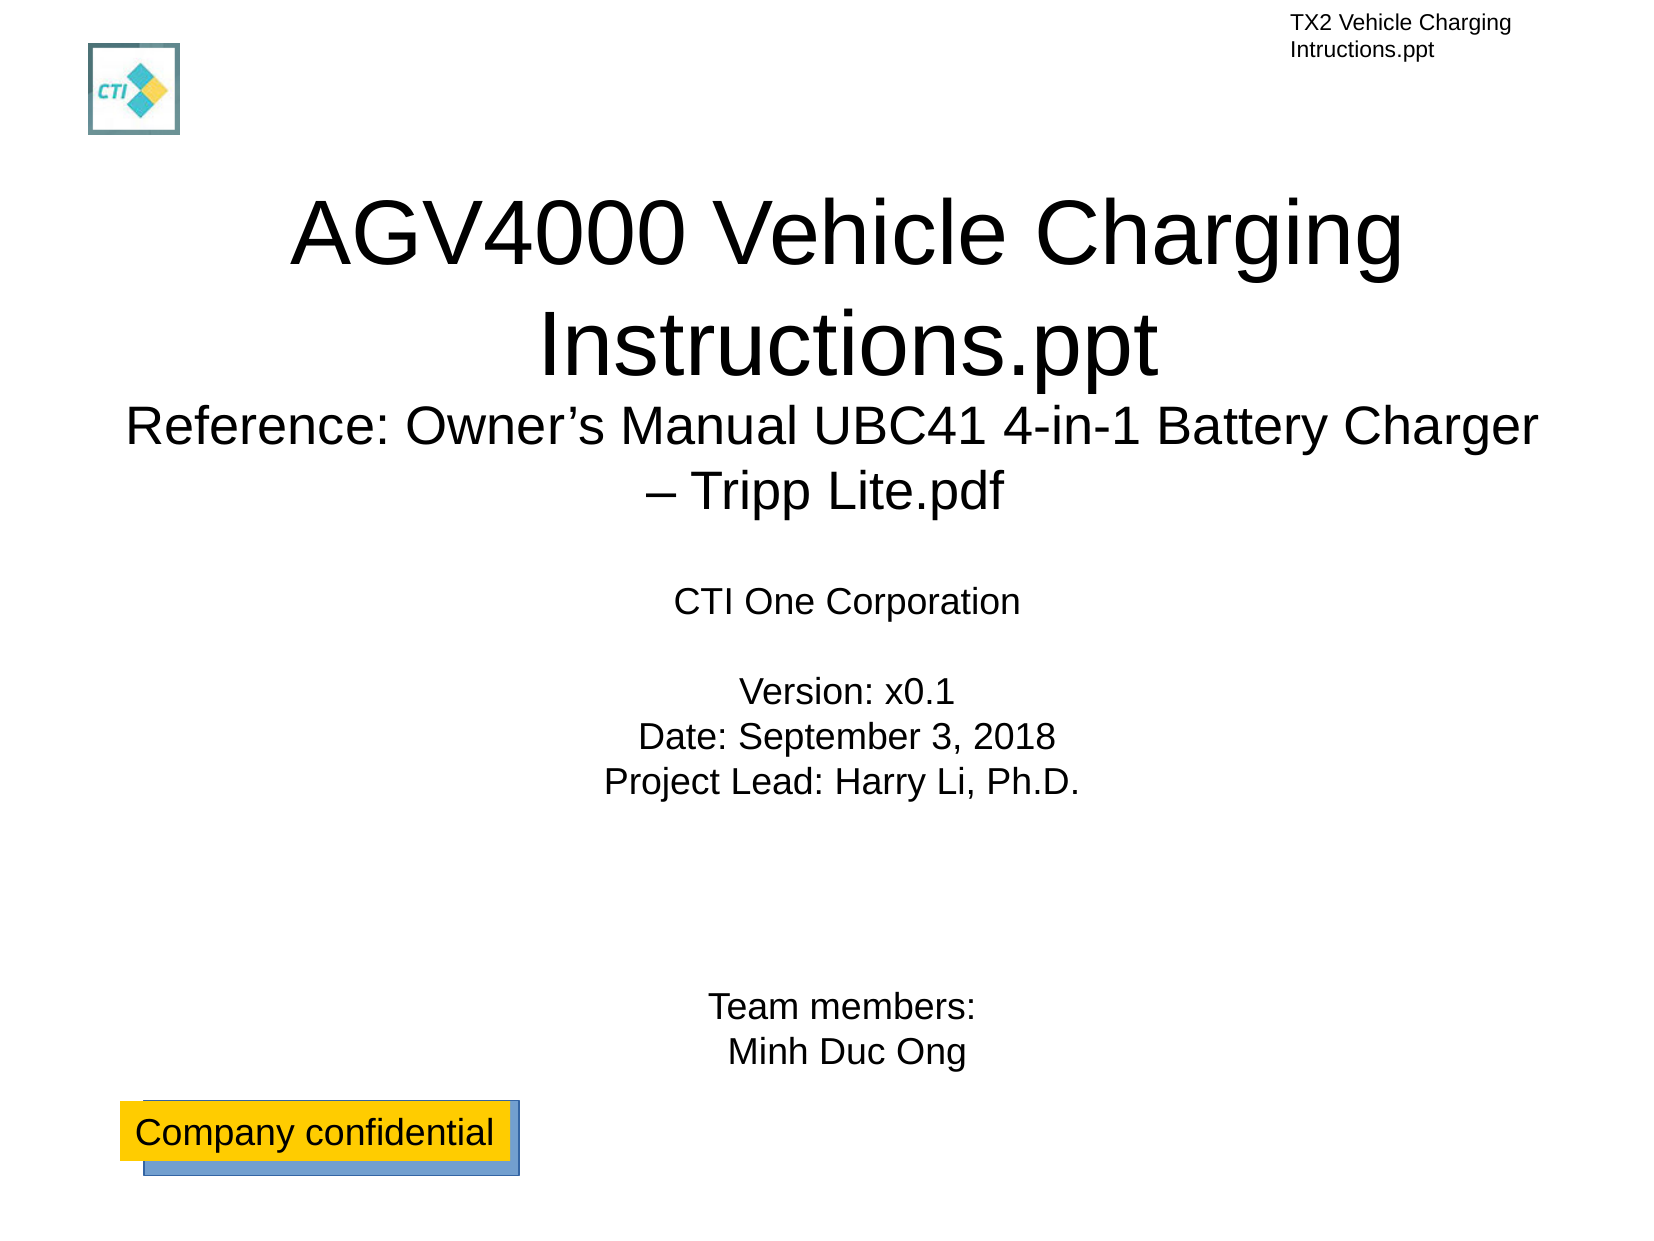

TX2 Vehicle Charging Intructions.ppt
AGV4000 Vehicle Charging Instructions.ppt
 Reference: Owner’s Manual UBC41 4-in-1 Battery Charger – Tripp Lite.pdf
CTI One Corporation
Version: x0.1
Date: September 3, 2018
Project Lead: Harry Li, Ph.D.
Team members:
Minh Duc Ong
Company confidential